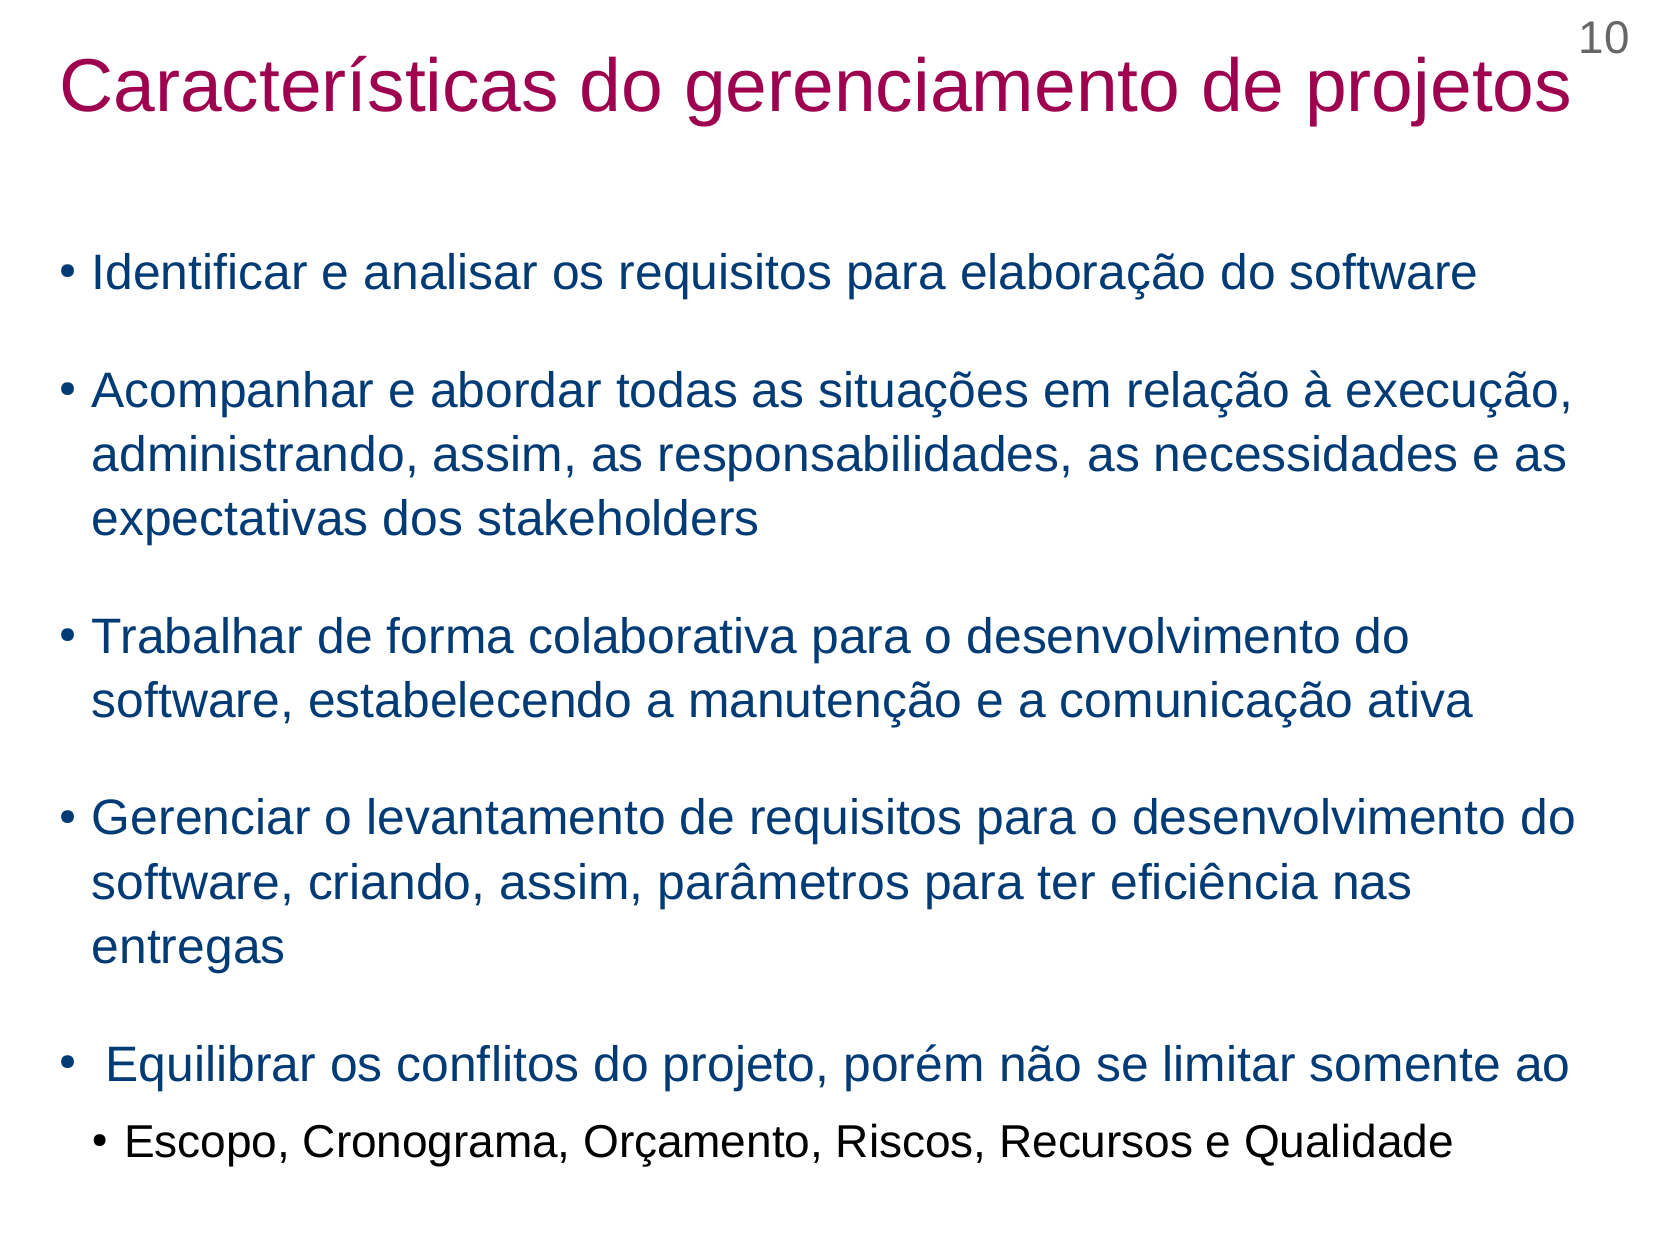

10
# Características do gerenciamento de projetos
Identificar e analisar os requisitos para elaboração do software
Acompanhar e abordar todas as situações em relação à execução, administrando, assim, as responsabilidades, as necessidades e as expectativas dos stakeholders
Trabalhar de forma colaborativa para o desenvolvimento do software, estabelecendo a manutenção e a comunicação ativa
Gerenciar o levantamento de requisitos para o desenvolvimento do software, criando, assim, parâmetros para ter eficiência nas entregas
 Equilibrar os conflitos do projeto, porém não se limitar somente ao
Escopo, Cronograma, Orçamento, Riscos, Recursos e Qualidade